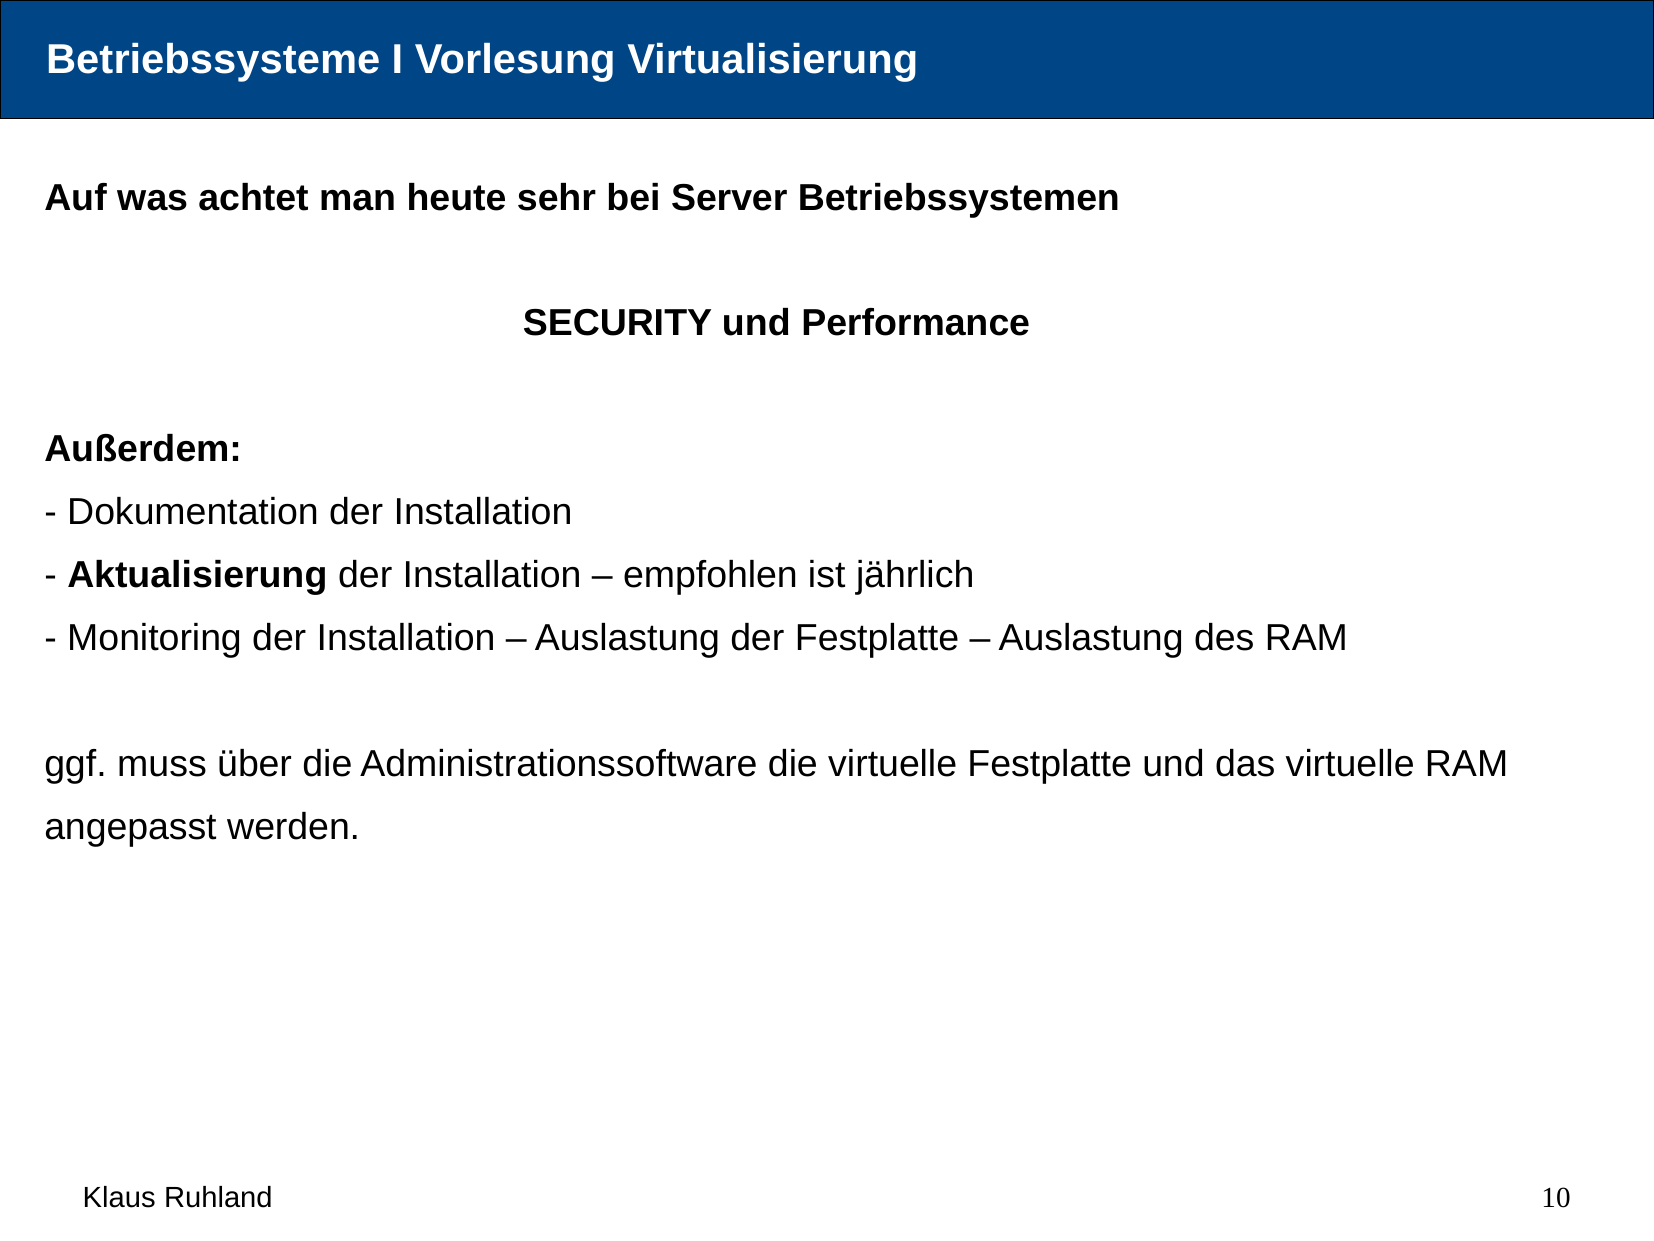

Auf was achtet man heute sehr bei Server Betriebssystemen
SECURITY und Performance
Außerdem:
- Dokumentation der Installation
- Aktualisierung der Installation – empfohlen ist jährlich
- Monitoring der Installation – Auslastung der Festplatte – Auslastung des RAM
ggf. muss über die Administrationssoftware die virtuelle Festplatte und das virtuelle RAM
angepasst werden.
10